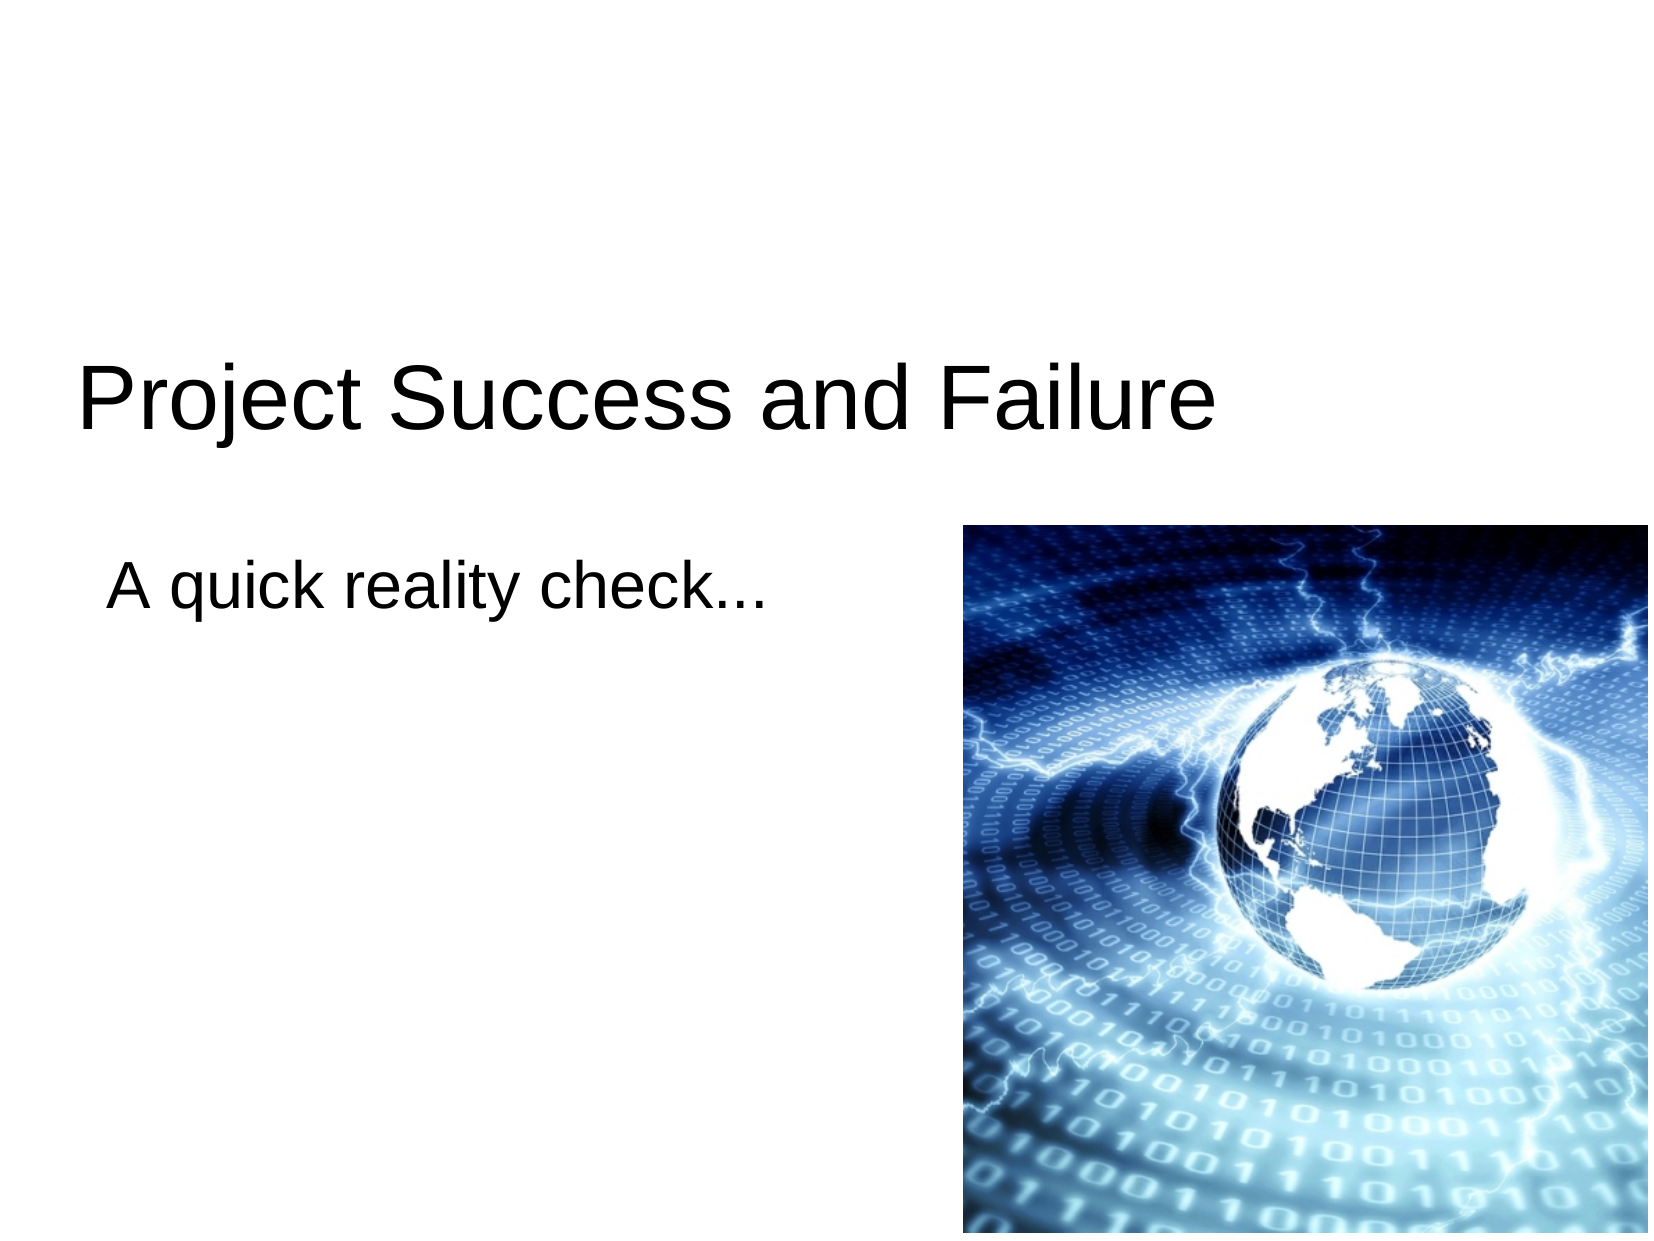

# Project Success and Failure
A quick reality check...
80